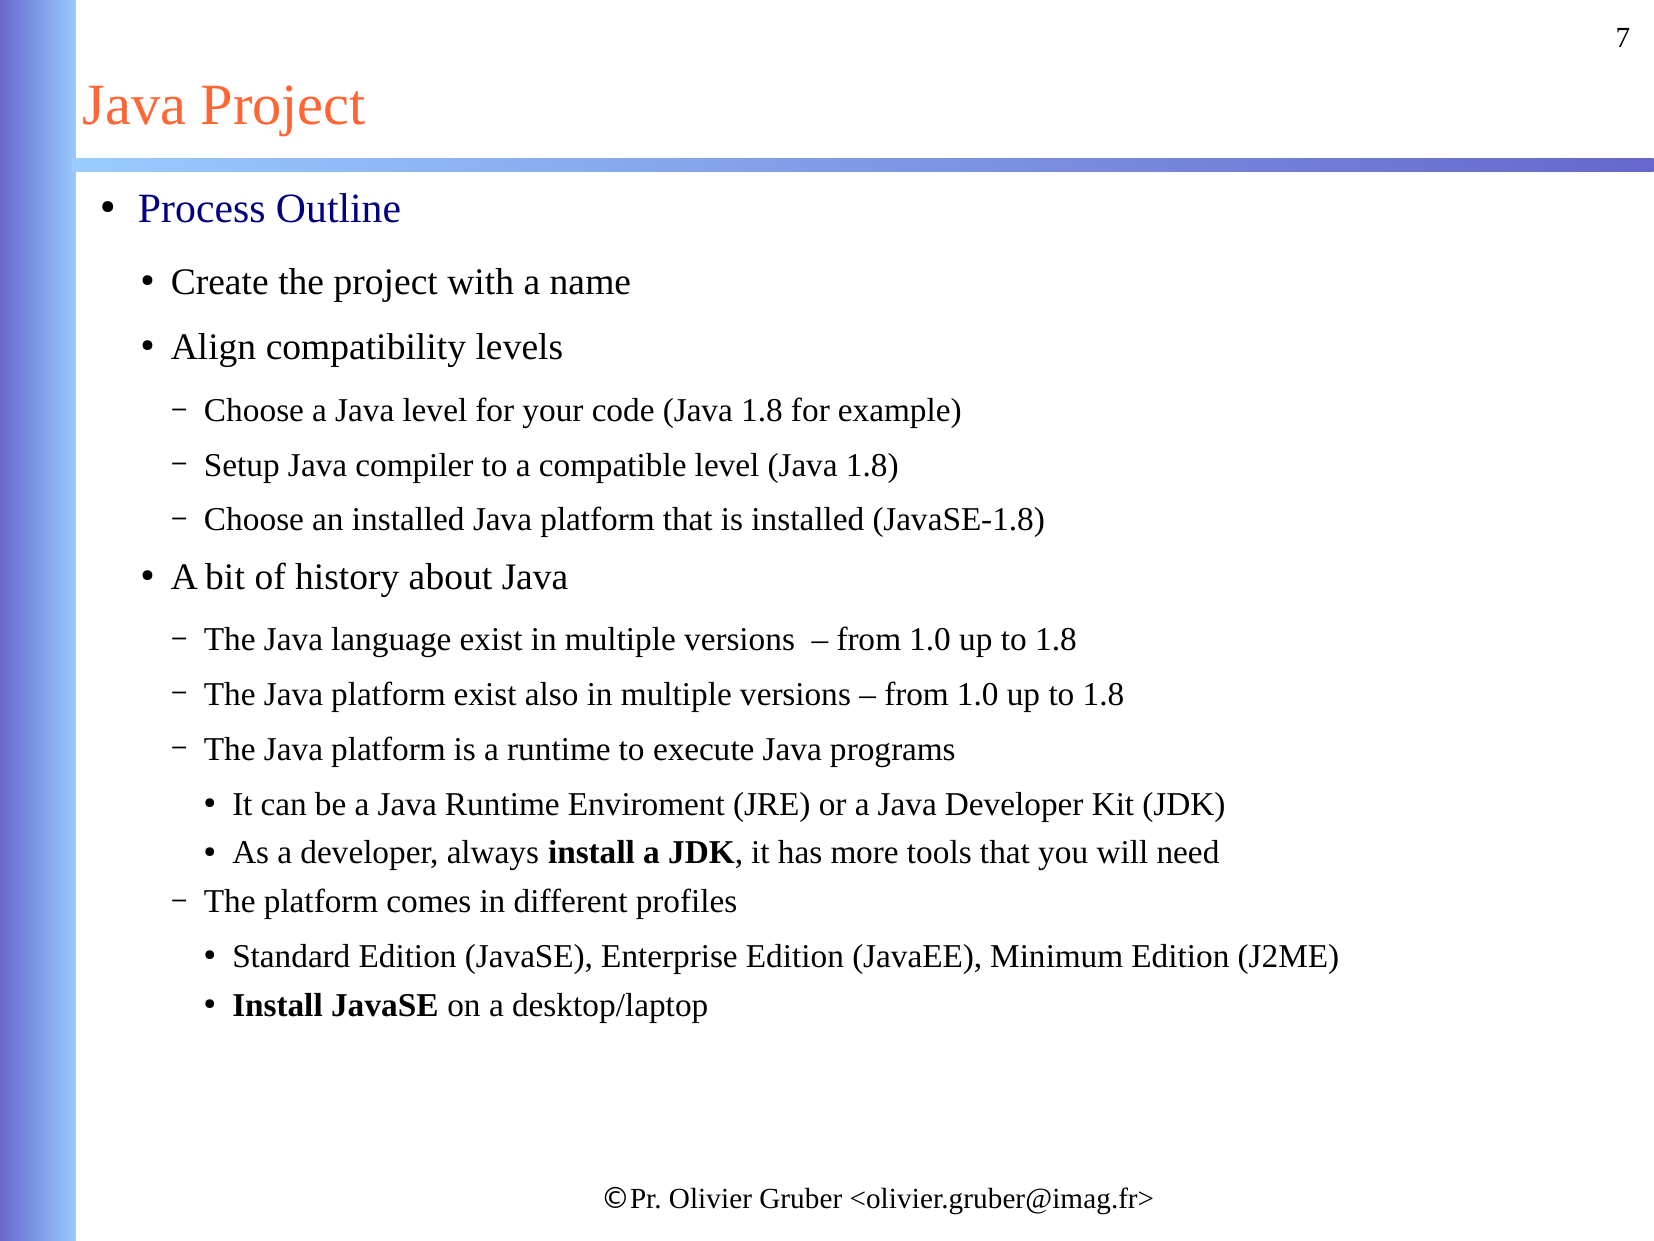

7
# Java Project
Process Outline
Create the project with a name
Align compatibility levels
Choose a Java level for your code (Java 1.8 for example)
Setup Java compiler to a compatible level (Java 1.8)
Choose an installed Java platform that is installed (JavaSE-1.8)
A bit of history about Java
The Java language exist in multiple versions – from 1.0 up to 1.8
The Java platform exist also in multiple versions – from 1.0 up to 1.8
The Java platform is a runtime to execute Java programs
It can be a Java Runtime Enviroment (JRE) or a Java Developer Kit (JDK)
As a developer, always install a JDK, it has more tools that you will need
The platform comes in different profiles
Standard Edition (JavaSE), Enterprise Edition (JavaEE), Minimum Edition (J2ME)
Install JavaSE on a desktop/laptop